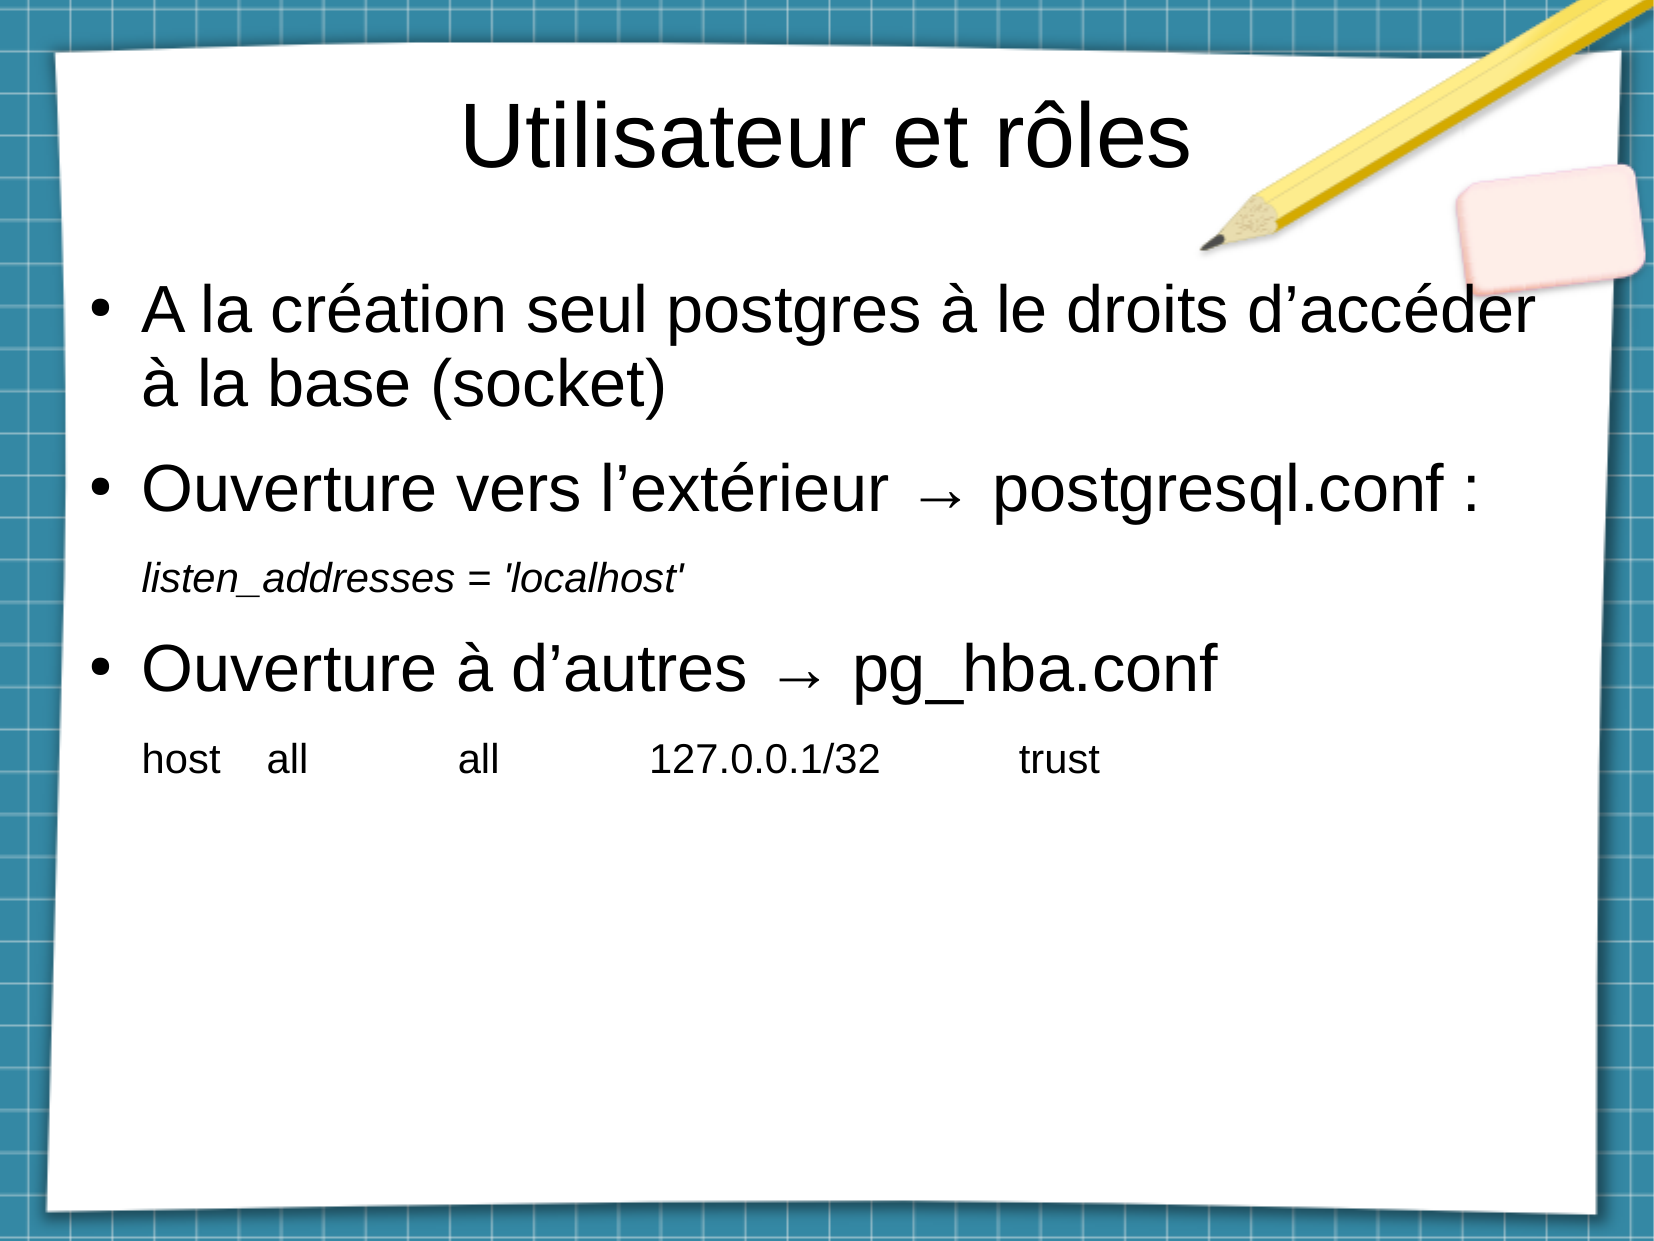

# Utilisateur et rôles
A la création seul postgres à le droits d’accéder à la base (socket)
Ouverture vers l’extérieur → postgresql.conf :
listen_addresses = 'localhost'
Ouverture à d’autres → pg_hba.conf
host all all 127.0.0.1/32 trust